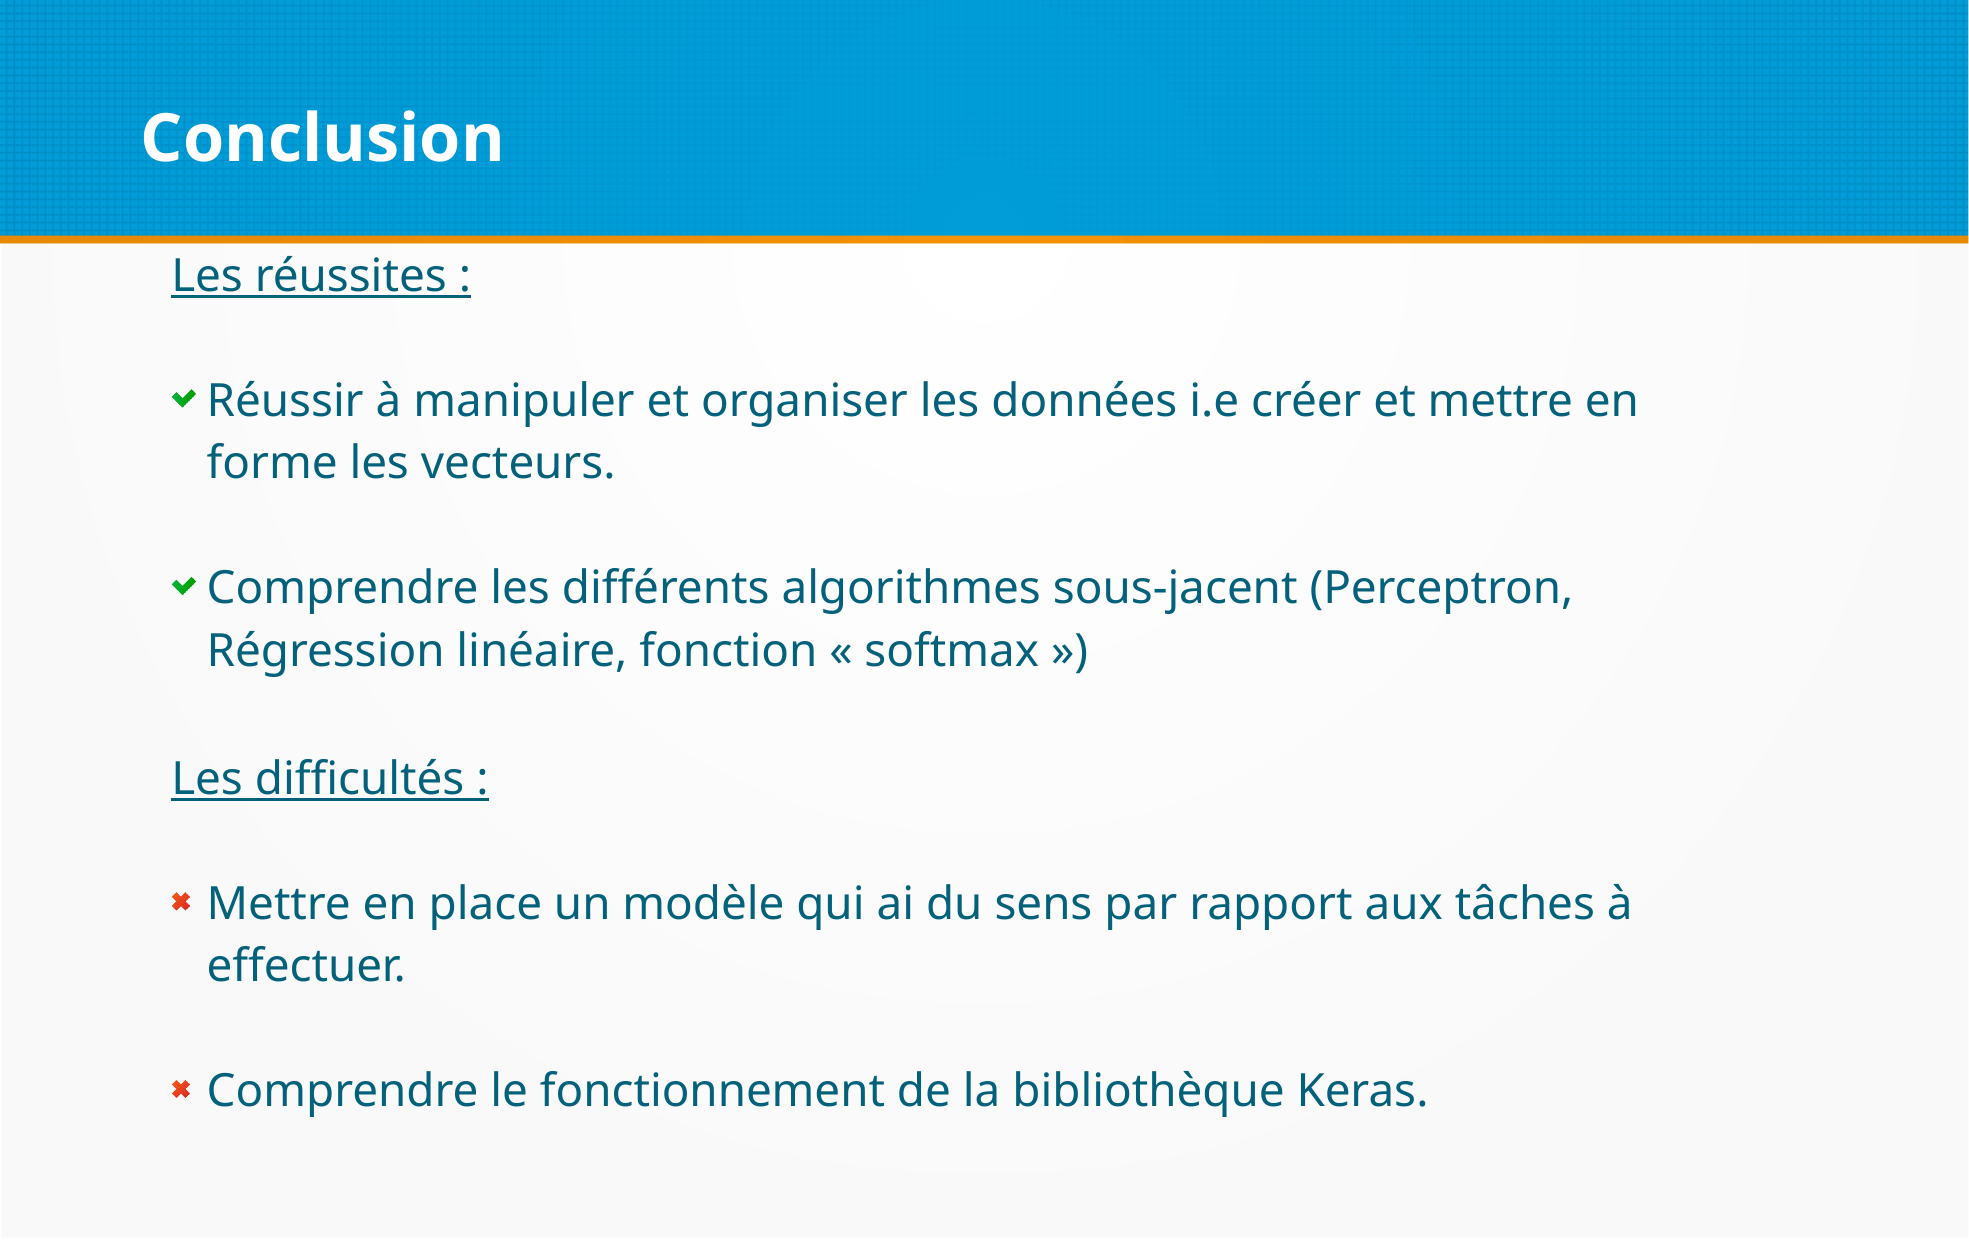

Conclusion
Les réussites :
Réussir à manipuler et organiser les données i.e créer et mettre en forme les vecteurs.
Comprendre les différents algorithmes sous-jacent (Perceptron, Régression linéaire, fonction « softmax »)
Les difficultés :
Mettre en place un modèle qui ai du sens par rapport aux tâches à effectuer.
Comprendre le fonctionnement de la bibliothèque Keras.